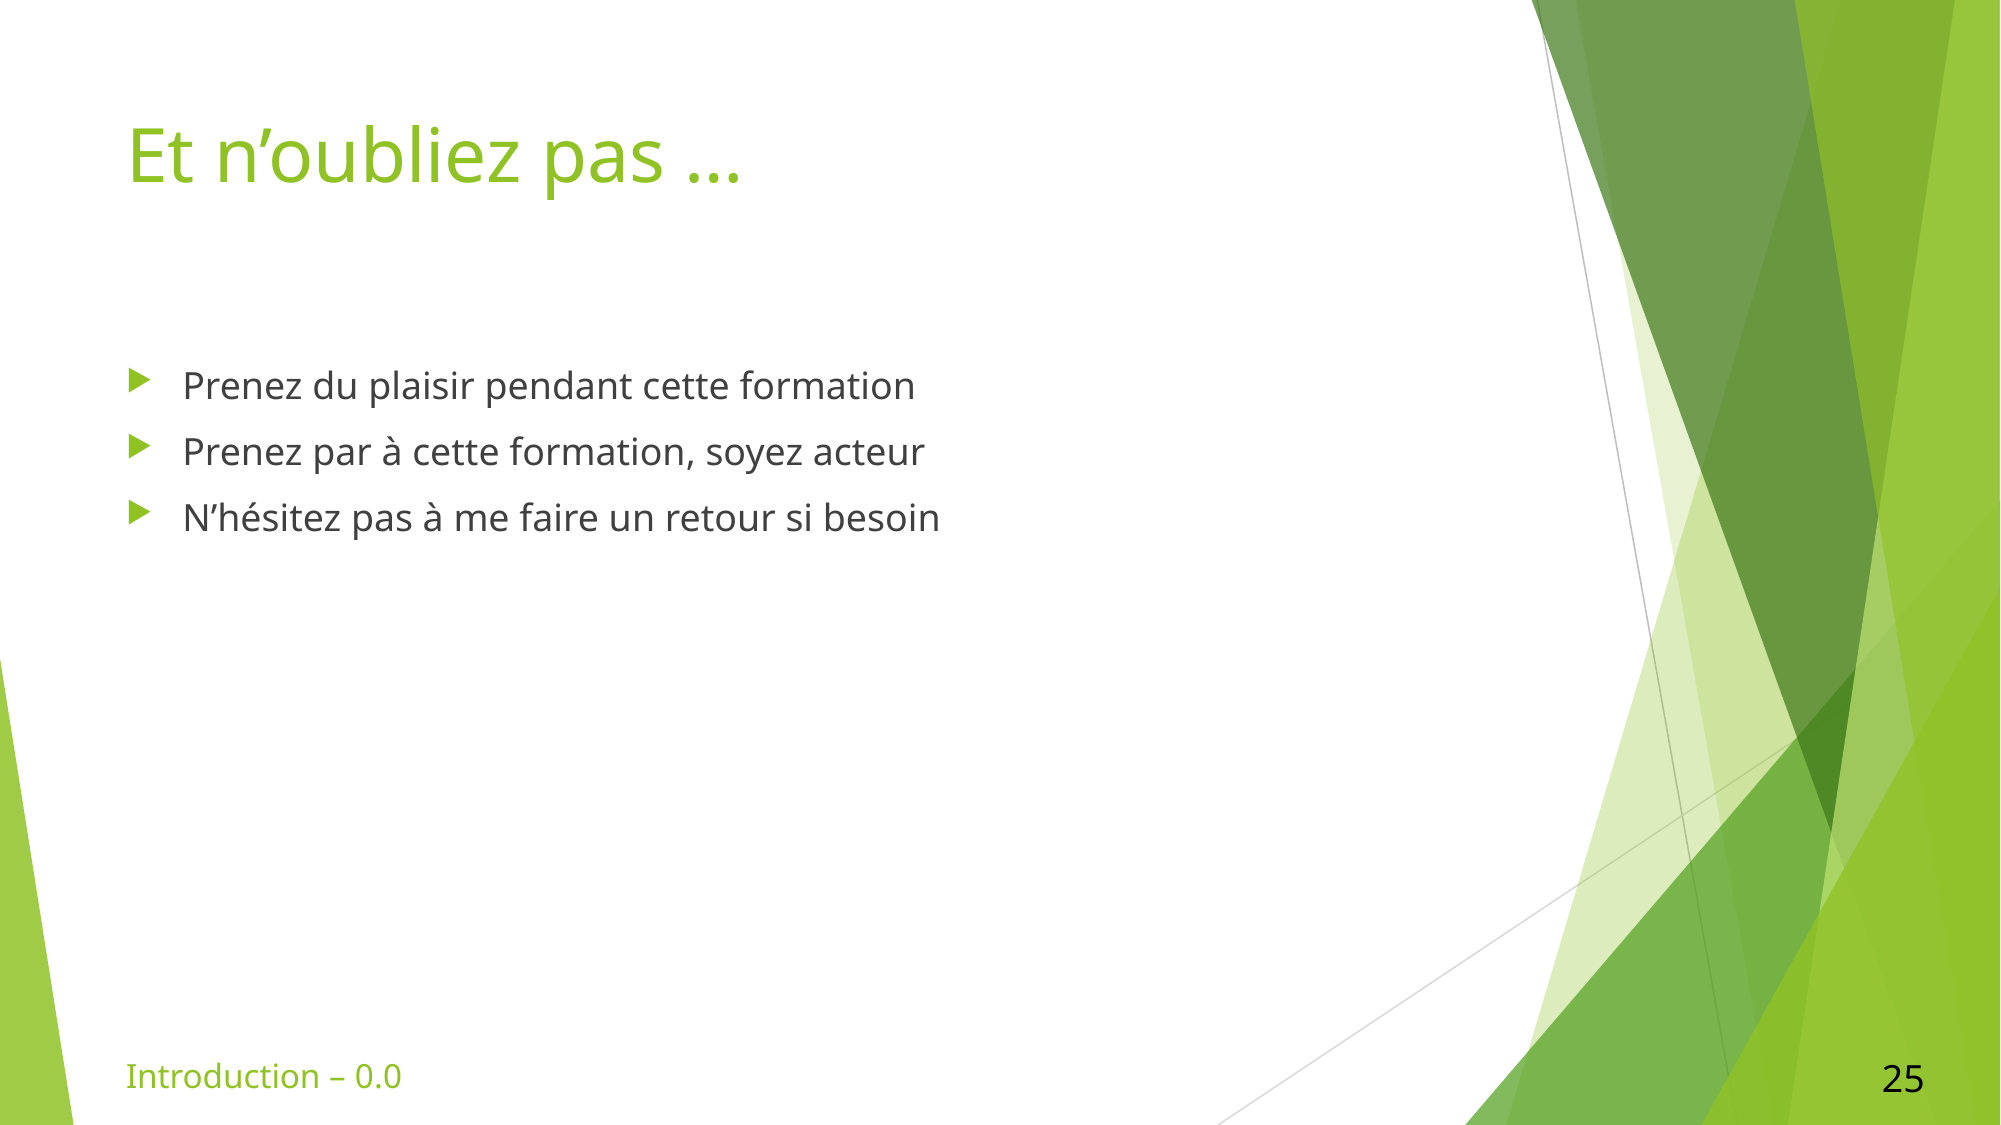

# Et n’oubliez pas …
Prenez du plaisir pendant cette formation
Prenez par à cette formation, soyez acteur
N’hésitez pas à me faire un retour si besoin
Introduction – 0.0